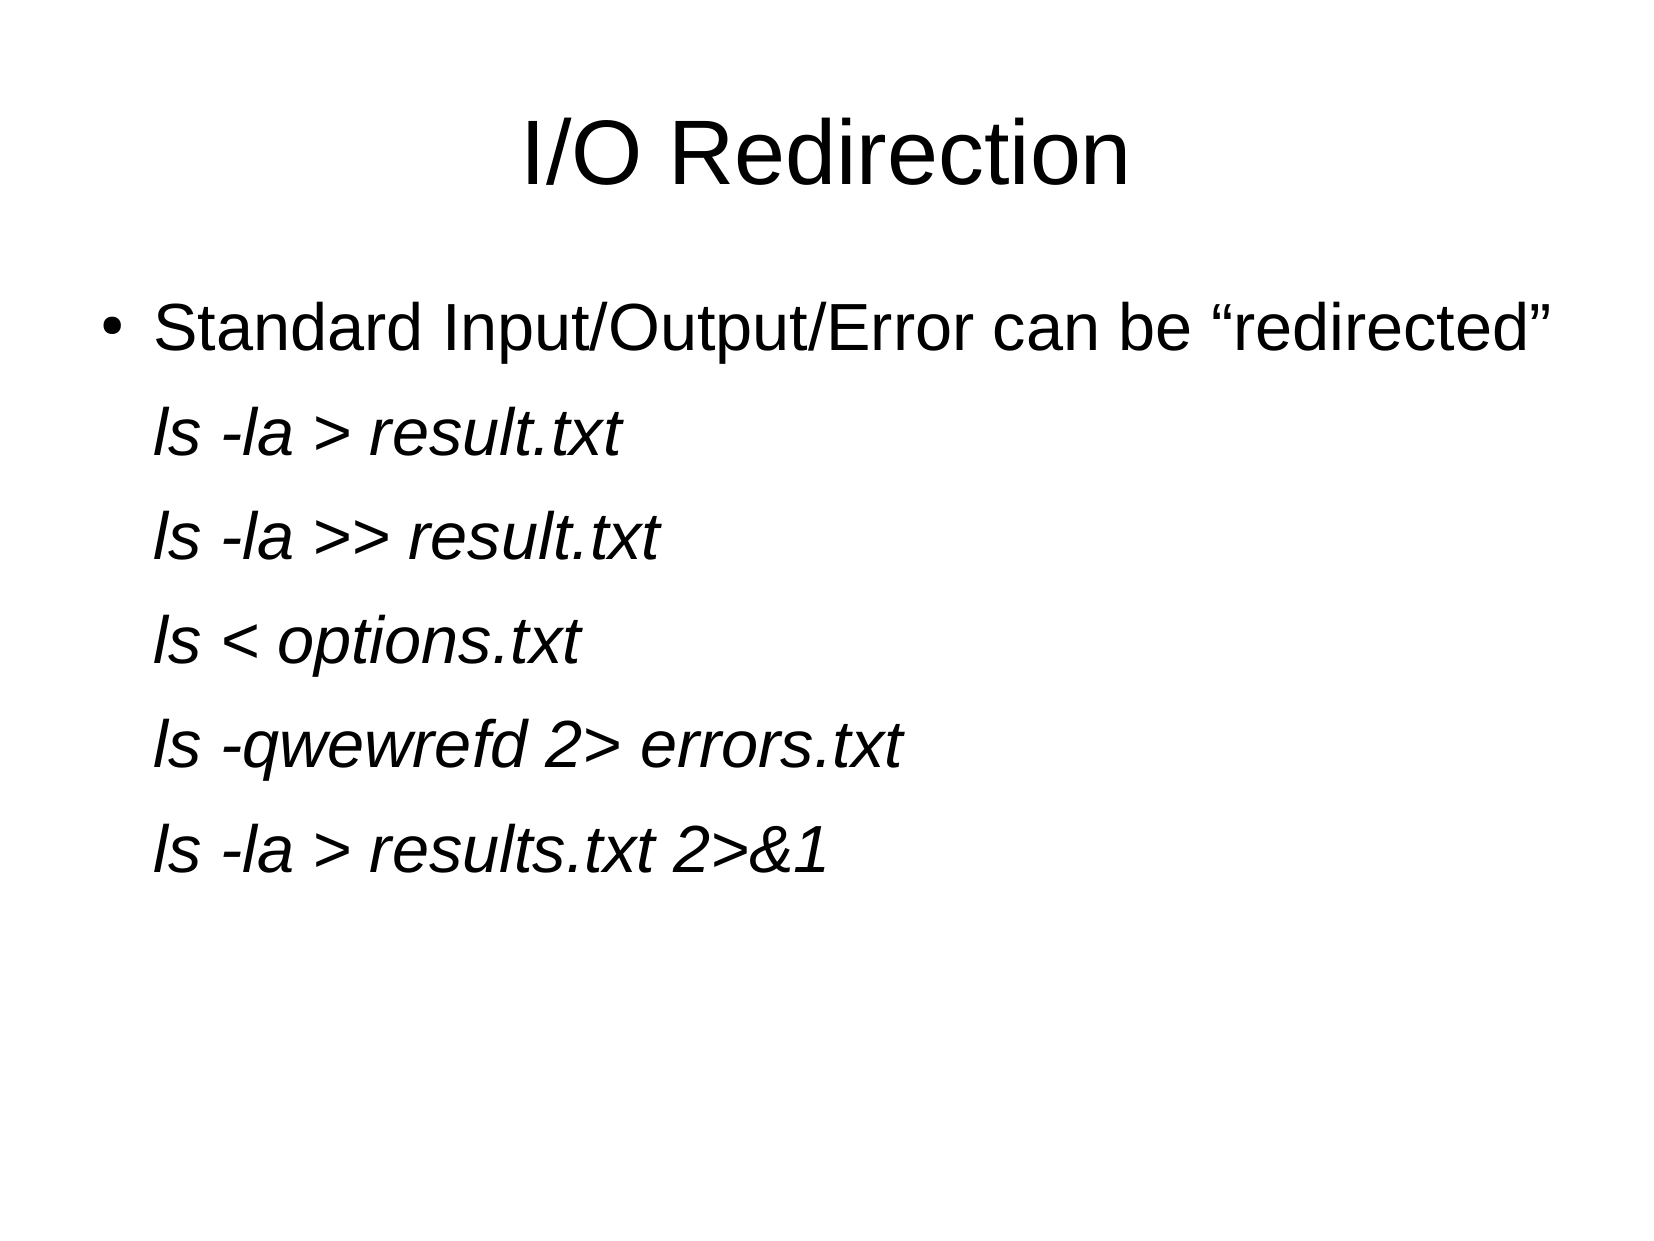

# I/O Redirection
Standard Input/Output/Error can be “redirected”
ls -la > result.txt
ls -la >> result.txt
ls < options.txt
ls -qwewrefd 2> errors.txt
ls -la > results.txt 2>&1